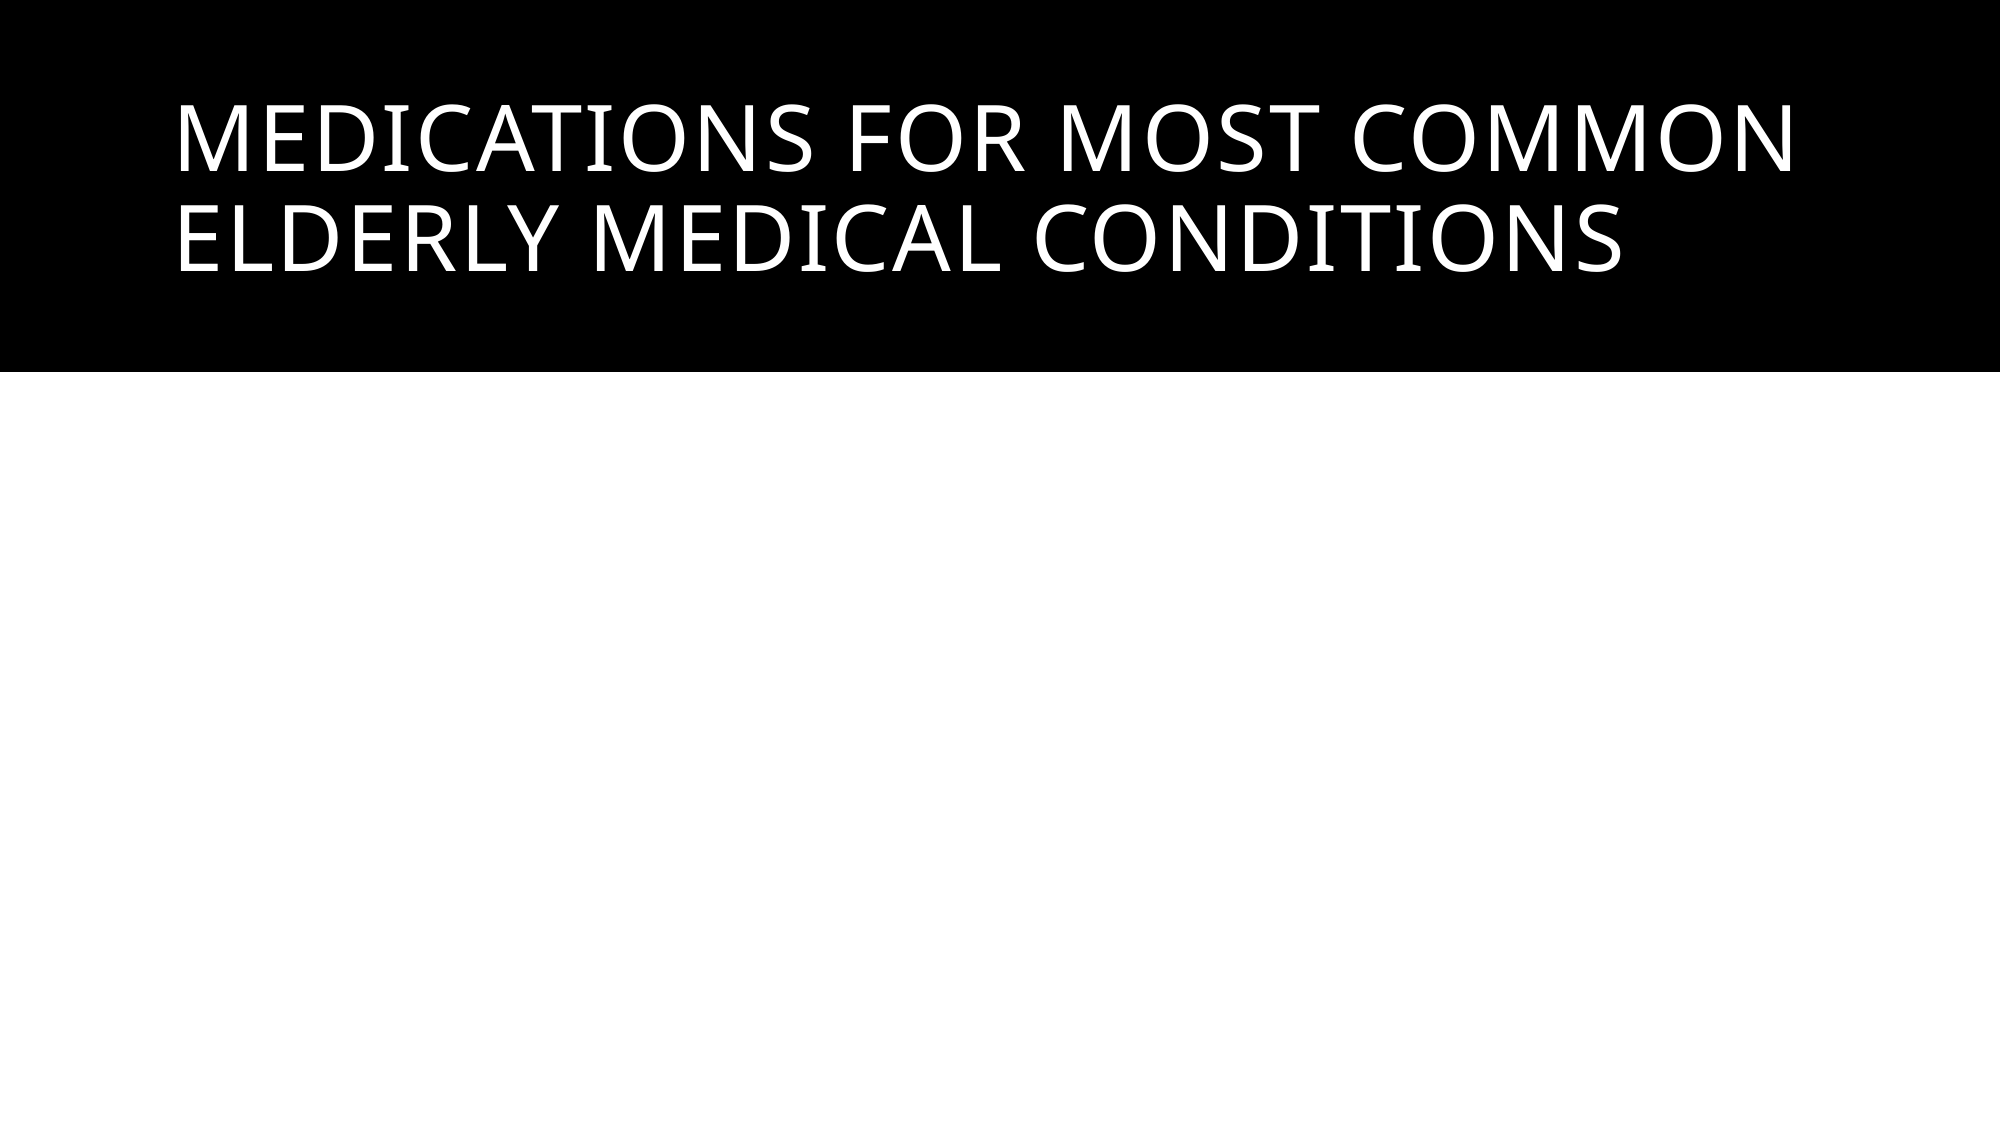

# Medications for most common elderly medical conditions